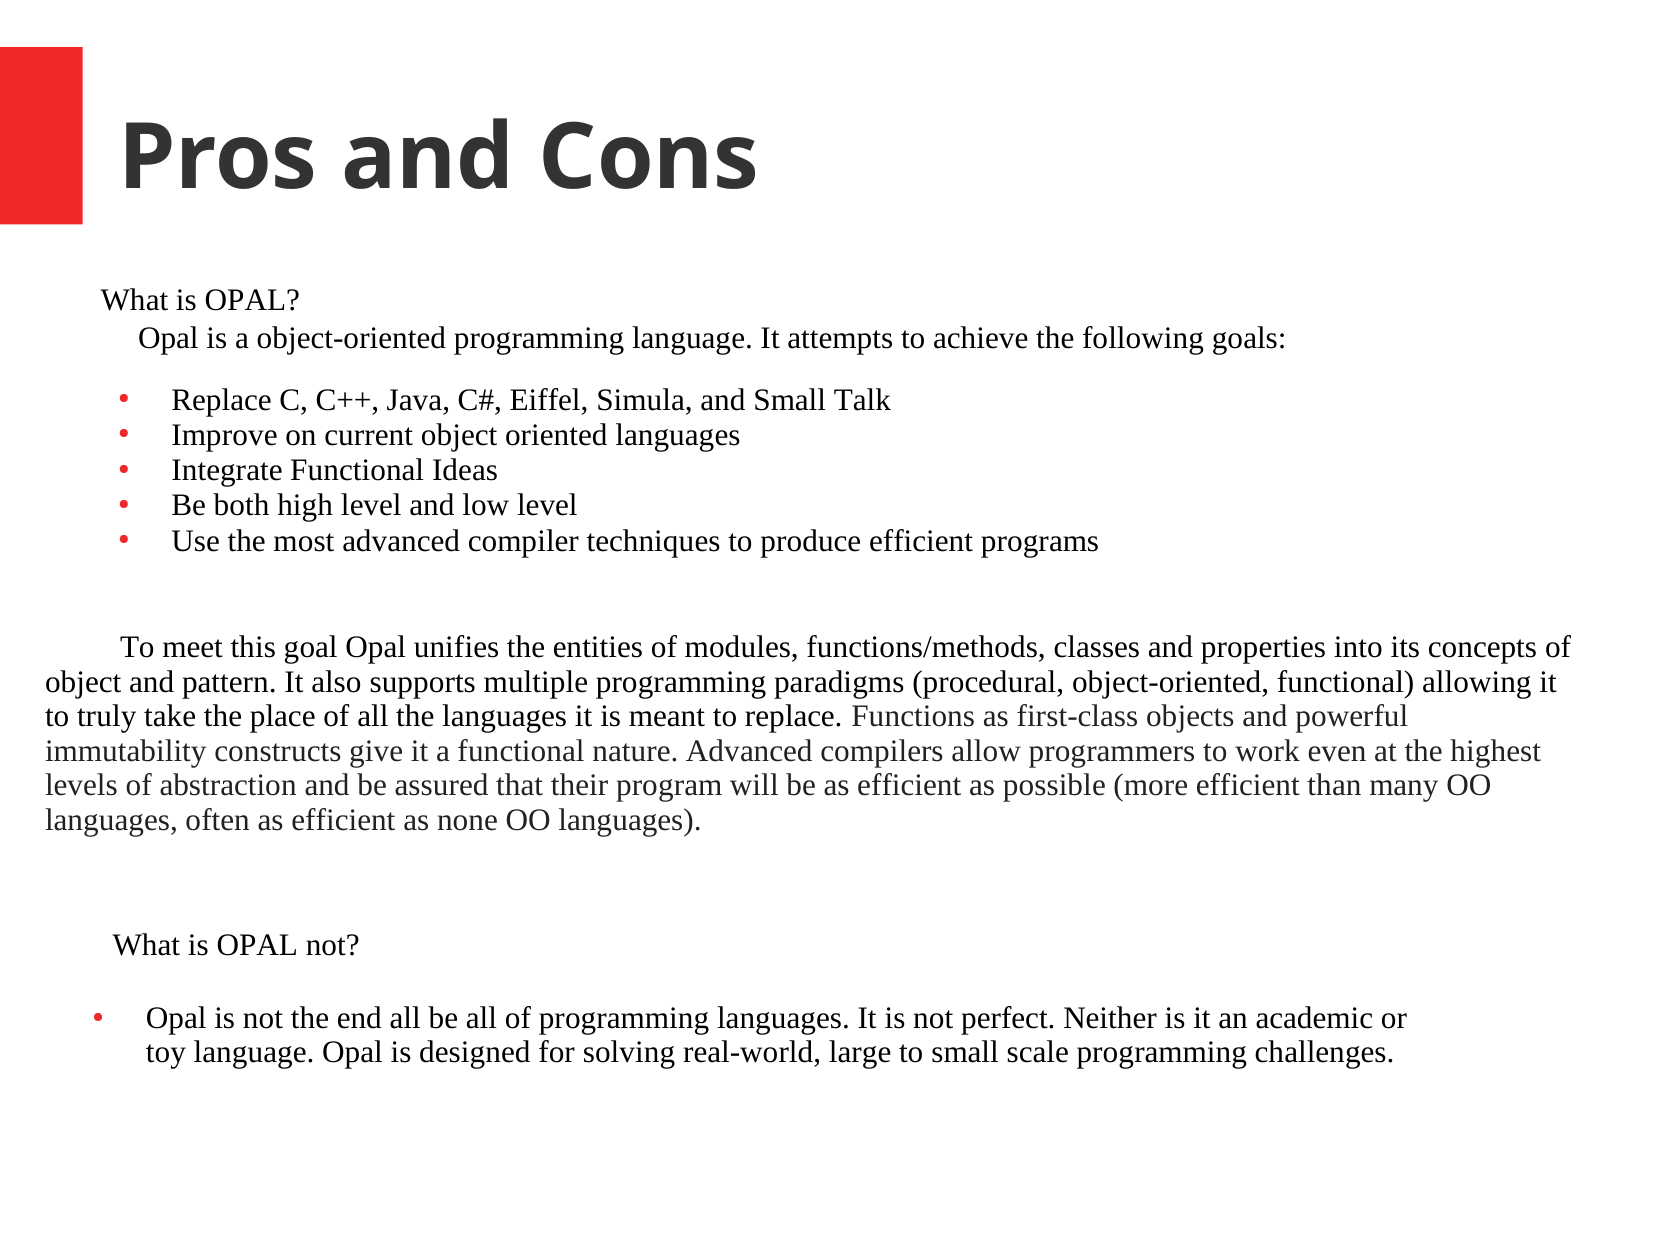

# Pros and Cons
What is OPAL?
 	Opal is a object-oriented programming language. It attempts to achieve the following goals:
Replace C, C++, Java, C#, Eiffel, Simula, and Small Talk
Improve on current object oriented languages
Integrate Functional Ideas
Be both high level and low level
Use the most advanced compiler techniques to produce efficient programs
 	To meet this goal Opal unifies the entities of modules, functions/methods, classes and properties into its concepts of object and pattern. It also supports multiple programming paradigms (procedural, object-oriented, functional) allowing it to truly take the place of all the languages it is meant to replace. Functions as first-class objects and powerful immutability constructs give it a functional nature. Advanced compilers allow programmers to work even at the highest levels of abstraction and be assured that their program will be as efficient as possible (more efficient than many OO languages, often as efficient as none OO languages).
What is OPAL not?
Opal is not the end all be all of programming languages. It is not perfect. Neither is it an academic or toy language. Opal is designed for solving real-world, large to small scale programming challenges.